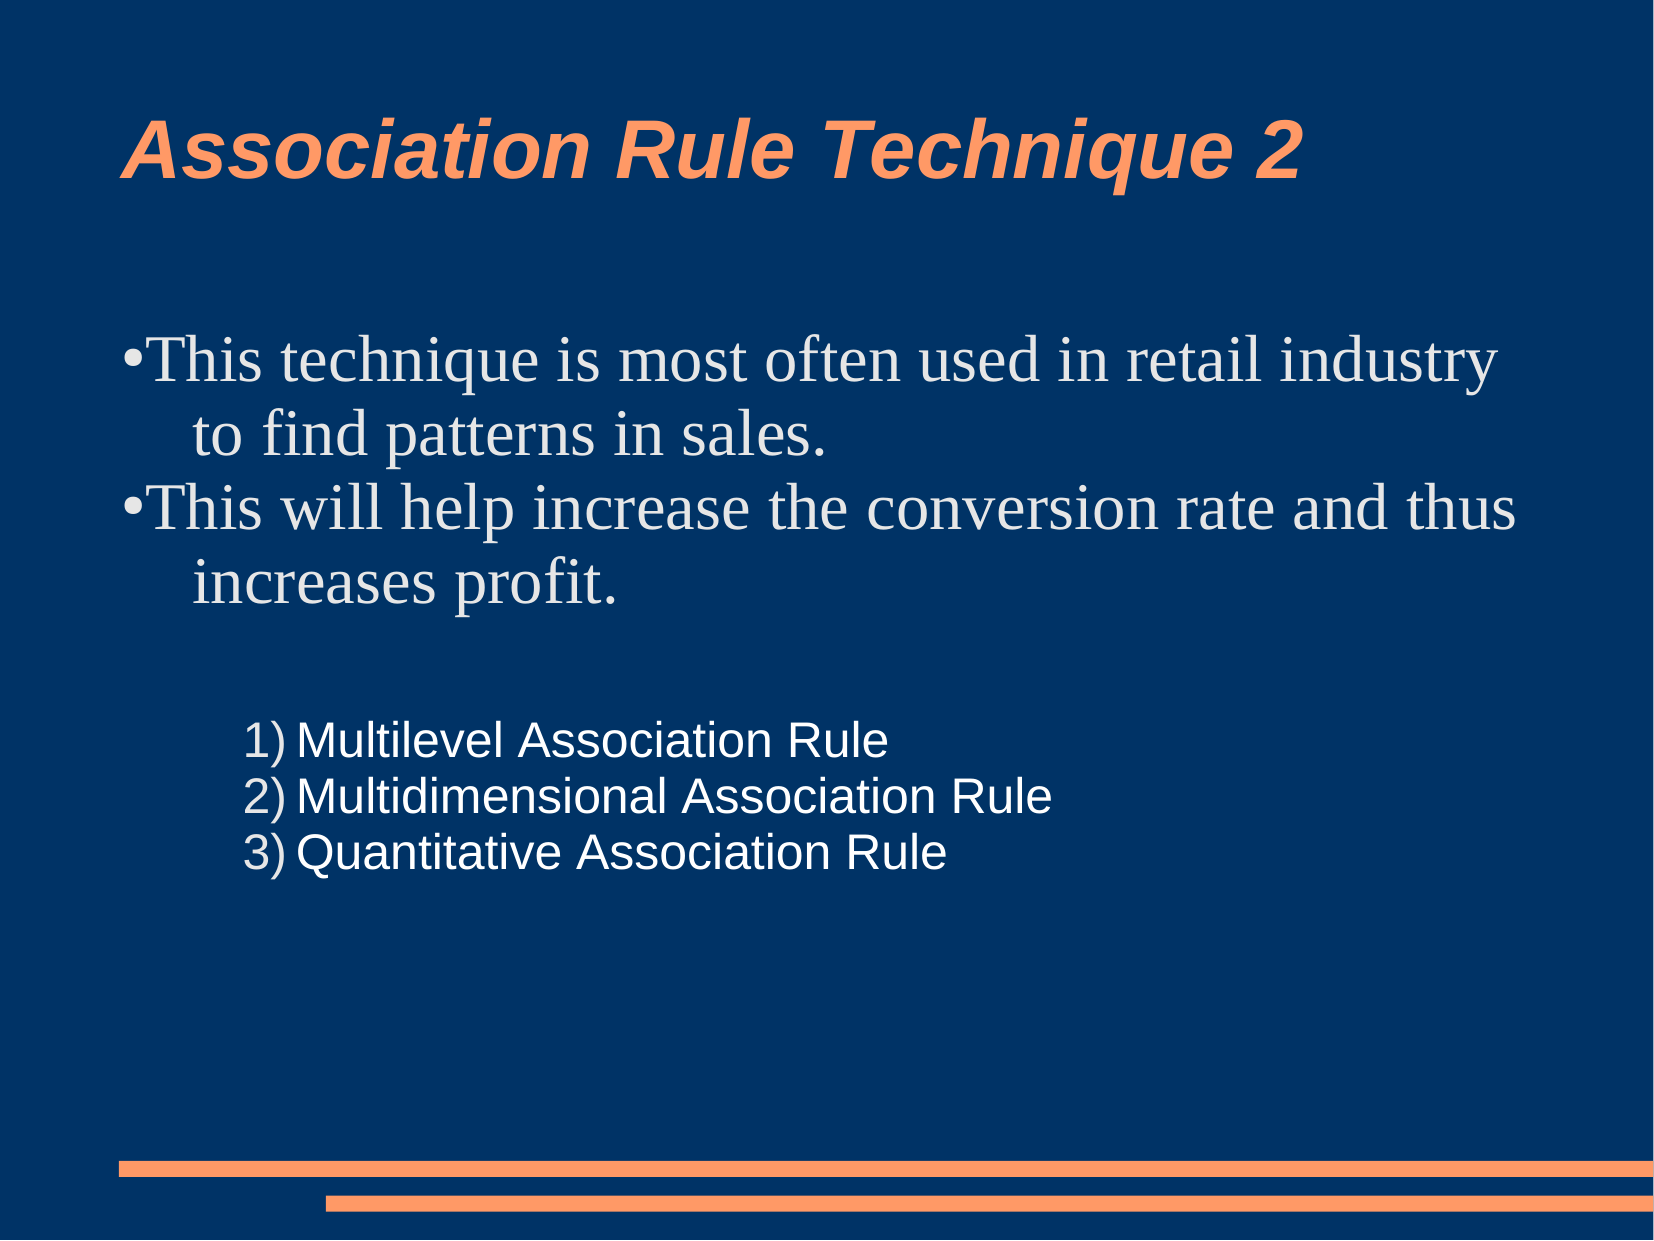

# Association Rule Technique 2
This technique is most often used in retail industry to find patterns in sales.
This will help increase the conversion rate and thus increases profit.
Multilevel Association Rule
Multidimensional Association Rule
Quantitative Association Rule